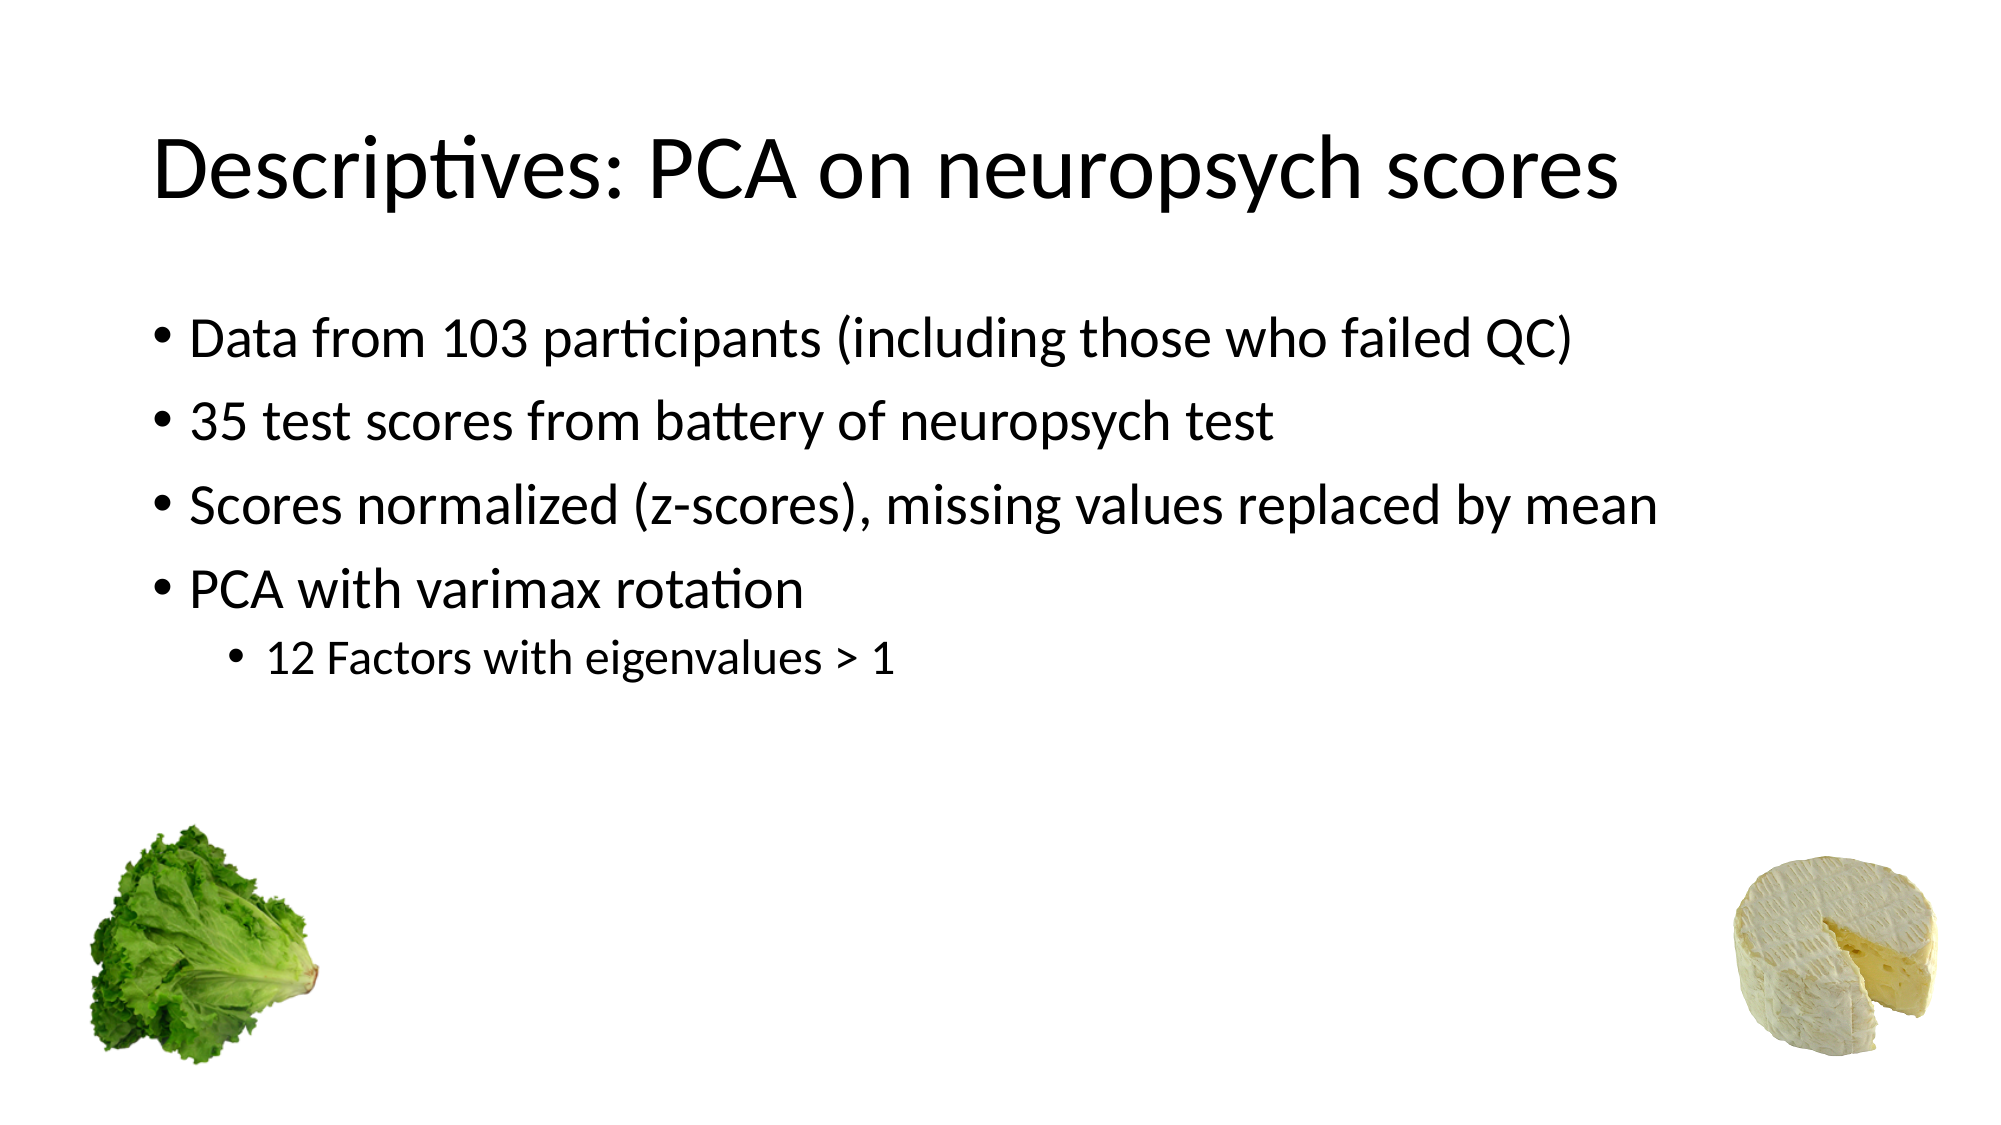

# Descriptives: PCA on neuropsych scores
Data from 103 participants (including those who failed QC)
35 test scores from battery of neuropsych test
Scores normalized (z-scores), missing values replaced by mean
PCA with varimax rotation
12 Factors with eigenvalues > 1